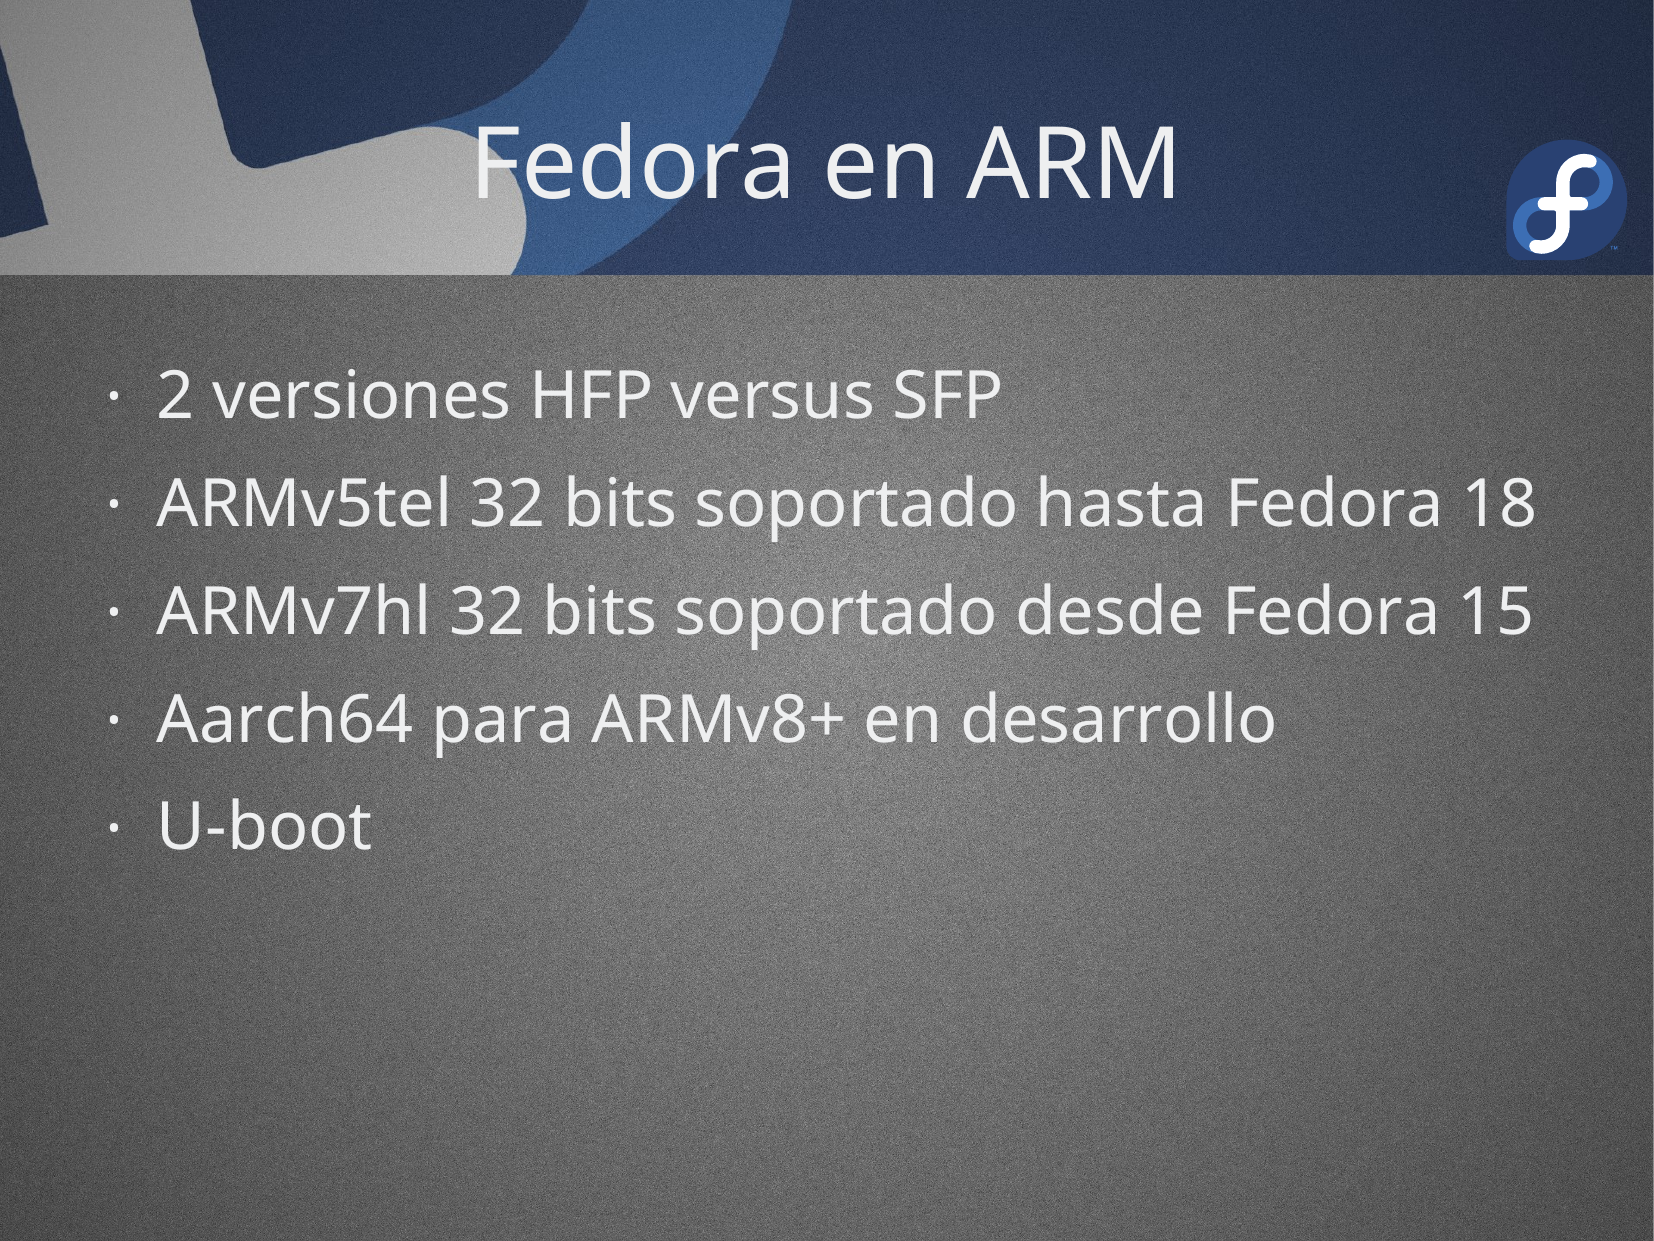

Fedora en ARM
2 versiones HFP versus SFP
ARMv5tel 32 bits soportado hasta Fedora 18
ARMv7hl 32 bits soportado desde Fedora 15
Aarch64 para ARMv8+ en desarrollo
U-boot